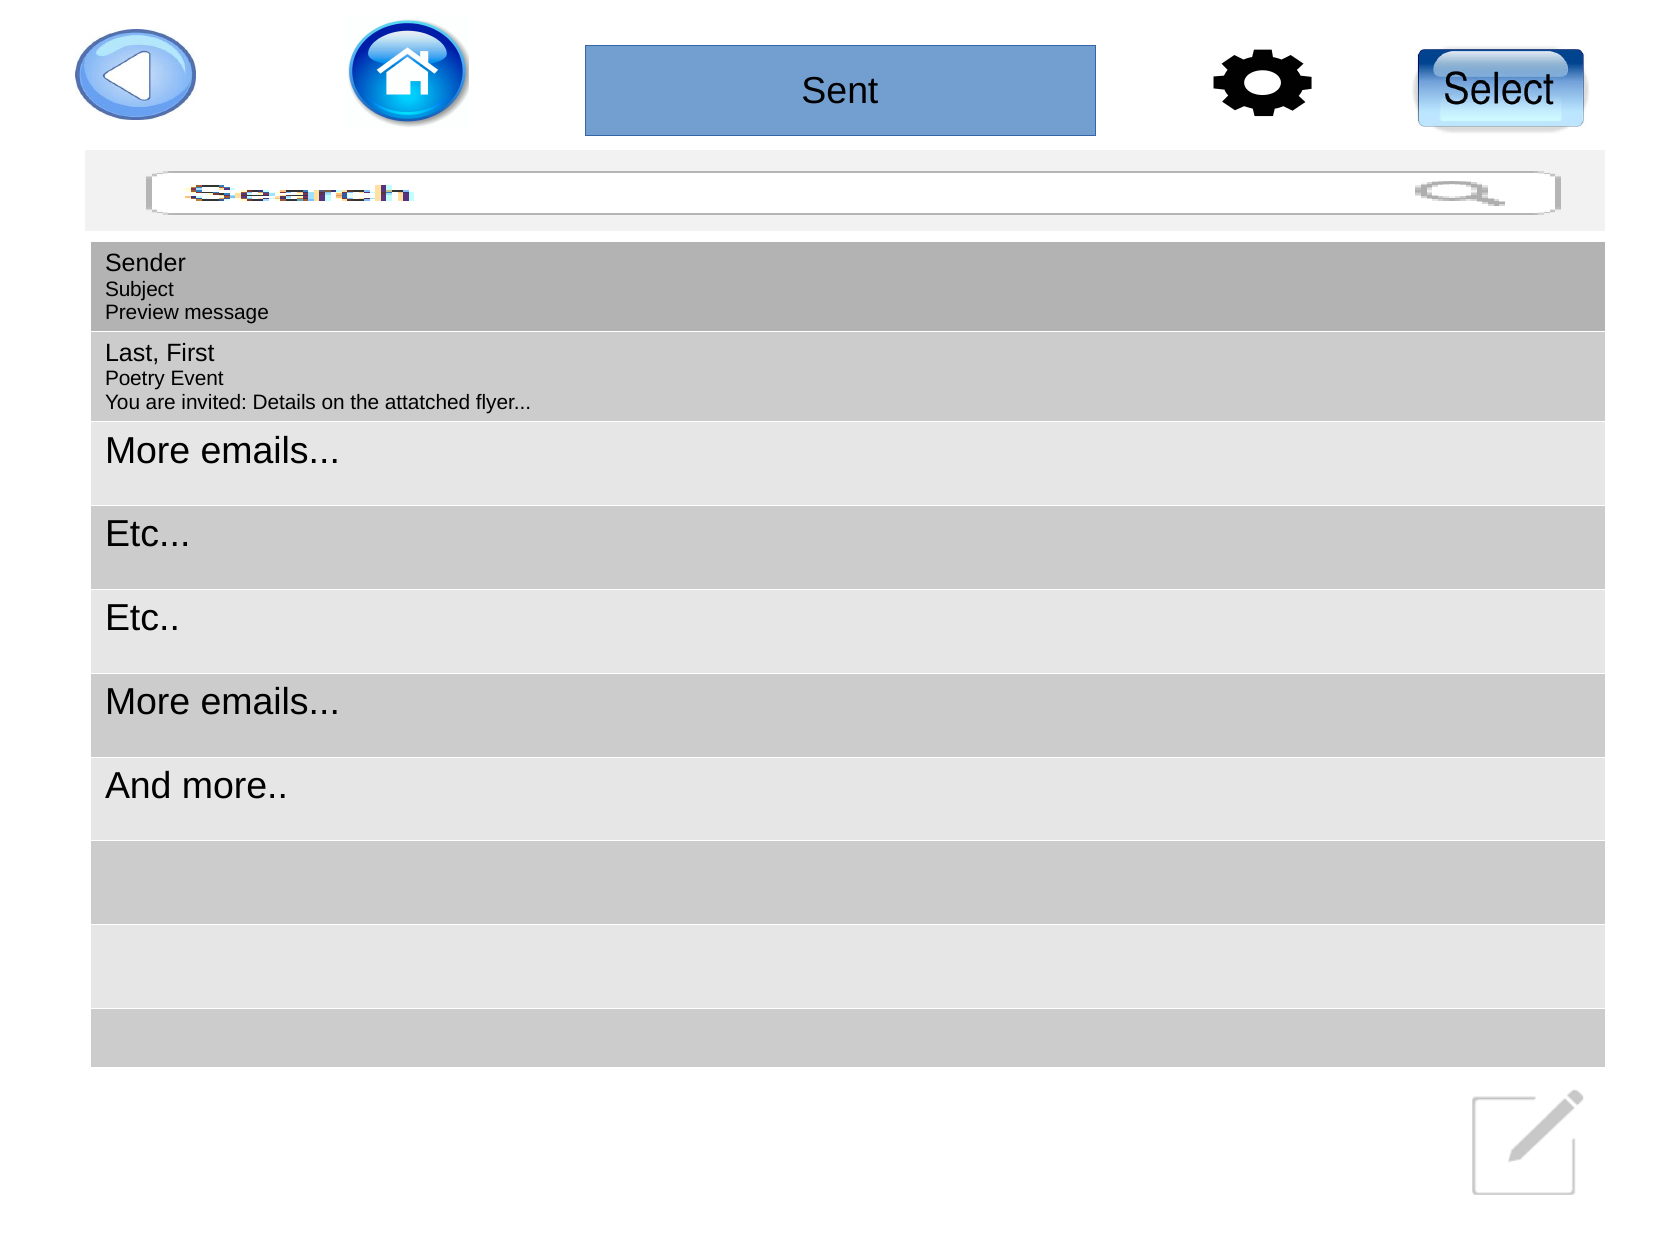

Sent
| Sender Subject Preview message |
| --- |
| Last, First Poetry Event You are invited: Details on the attatched flyer... |
| More emails... |
| Etc... |
| Etc.. |
| More emails... |
| And more.. |
| |
| |
| |